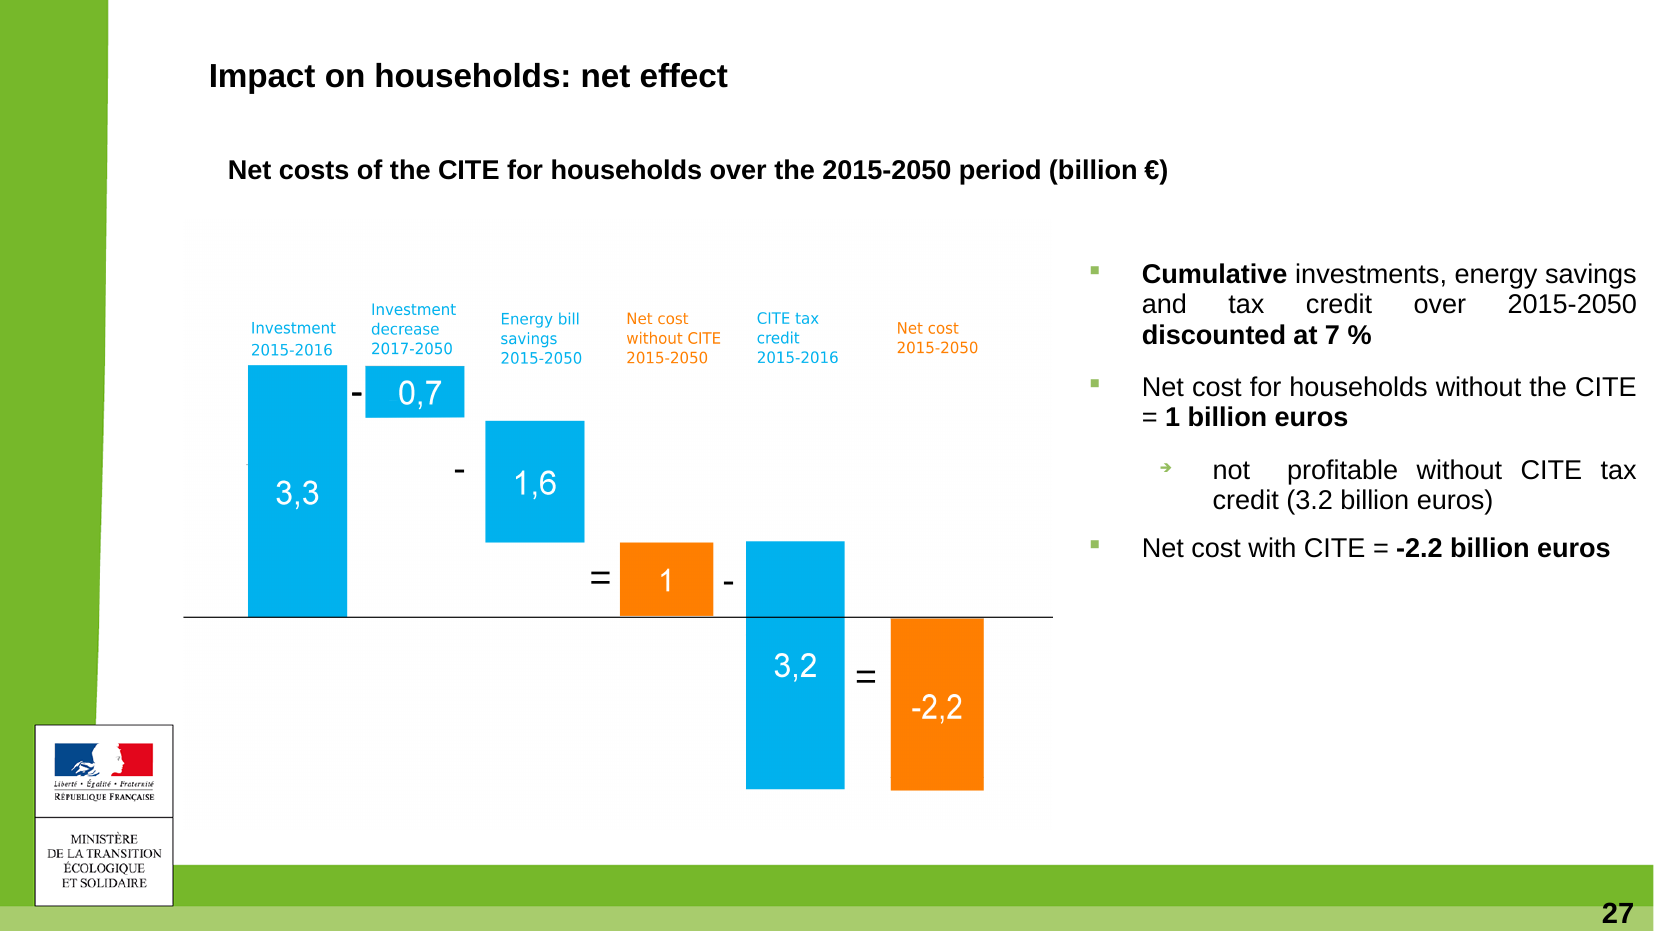

# Impact on households: net effect
Net costs of the CITE for households over the 2015-2050 period (billion €)
Cumulative investments, energy savings and tax credit over 2015-2050 discounted at 7 %
Net cost for households without the CITE = 1 billion euros
not profitable without CITE tax credit (3.2 billion euros)
Net cost with CITE = -2.2 billion euros
-
-
-
=
-
=